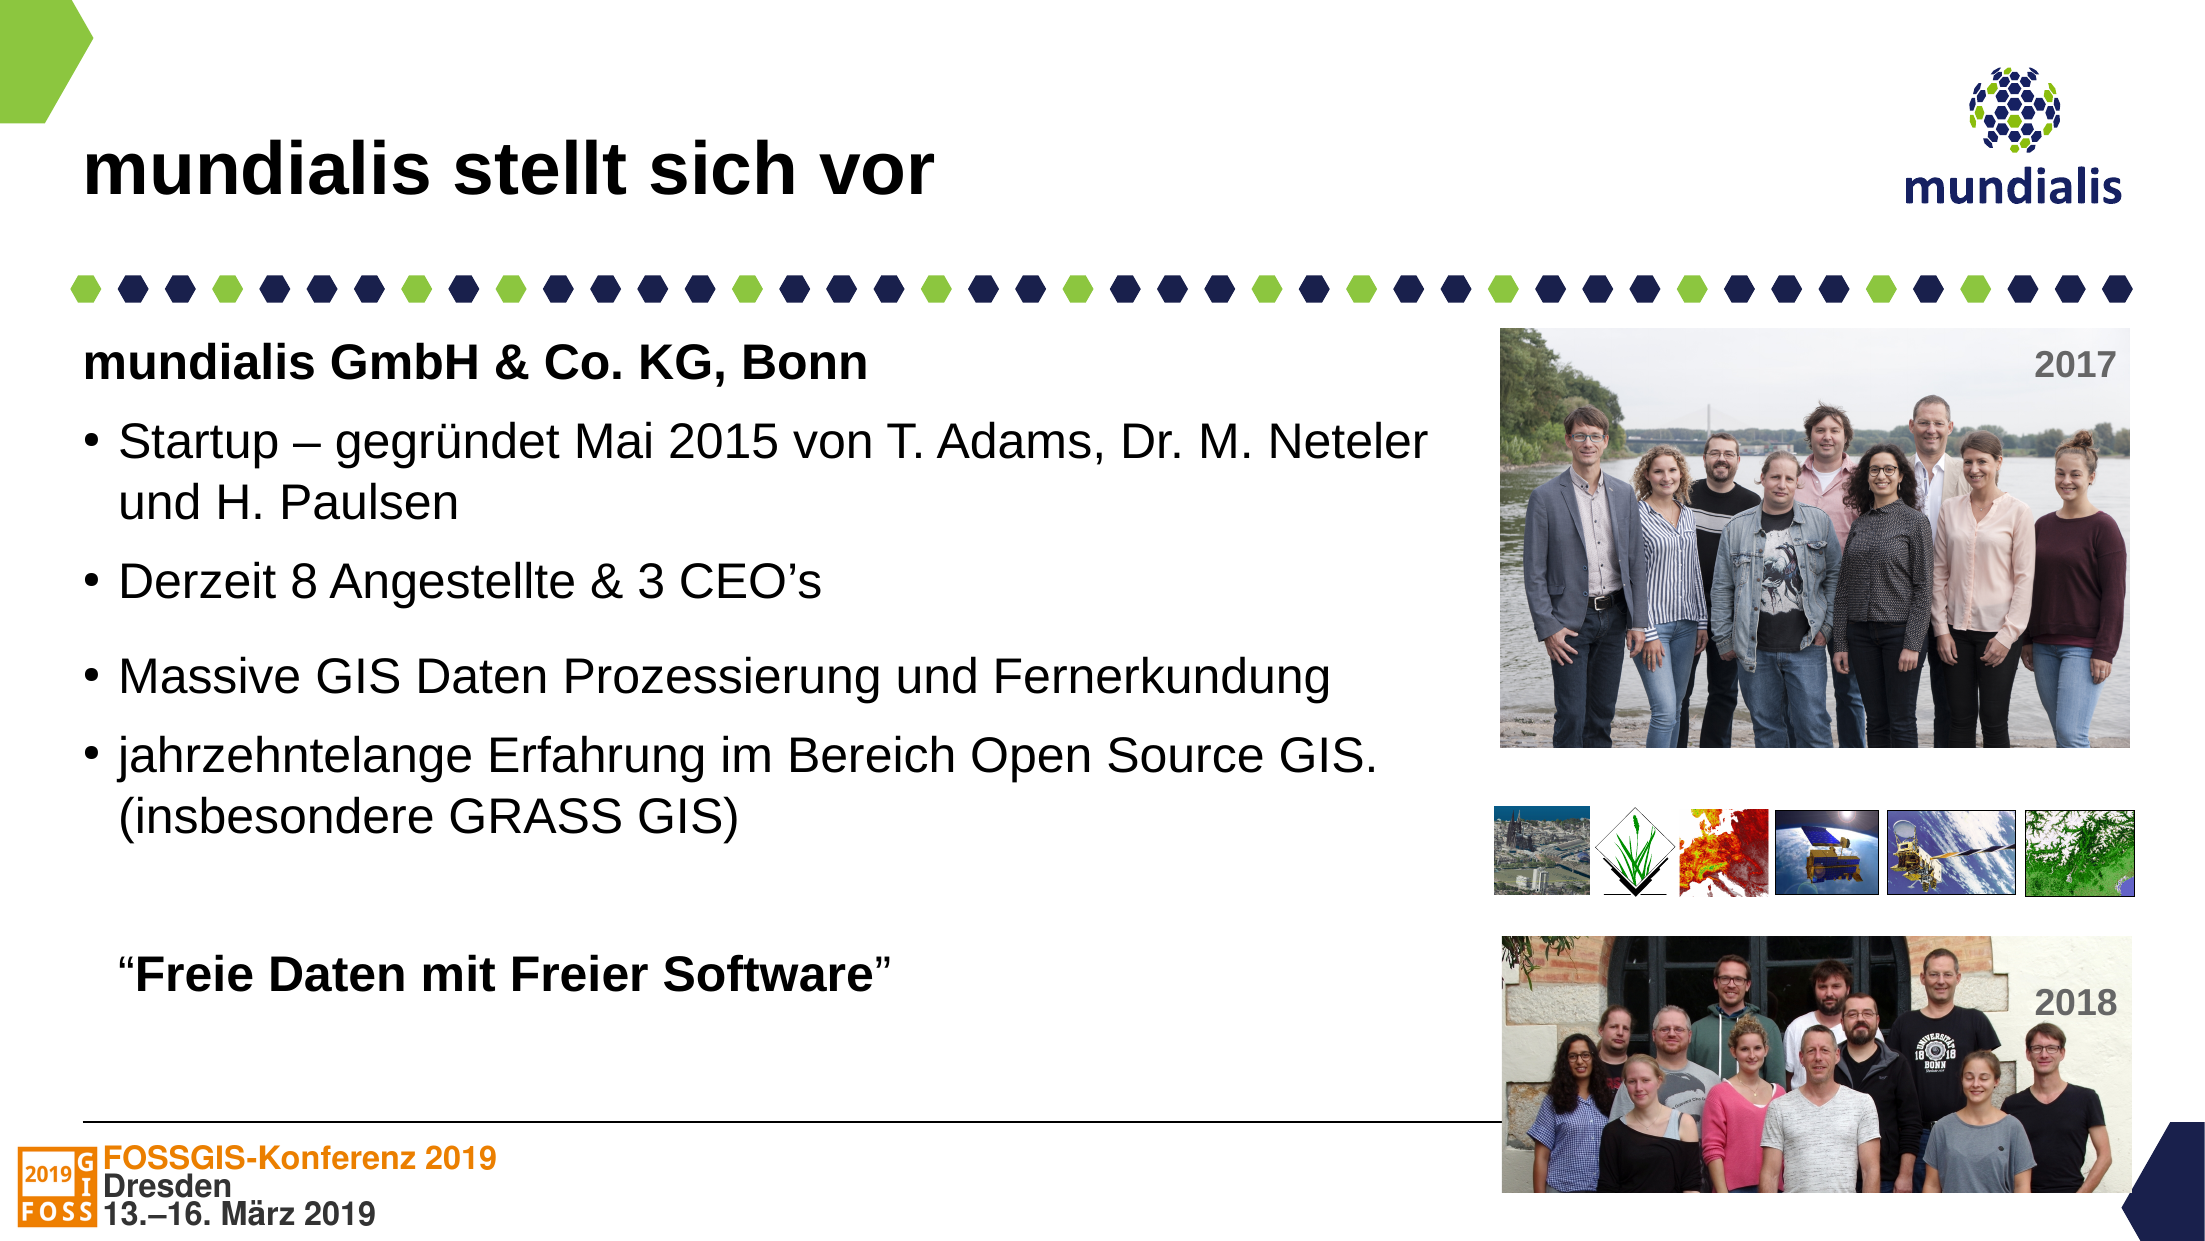

# mundialis stellt sich vor
mundialis GmbH & Co. KG, Bonn
Startup – gegründet Mai 2015 von T. Adams, Dr. M. Neteler
und H. Paulsen
Derzeit 8 Angestellte & 3 CEO’s
Massive GIS Daten Prozessierung und Fernerkundung
jahrzehntelange Erfahrung im Bereich Open Source GIS.
(insbesondere GRASS GIS)
“Freie Daten mit Freier Software”
2017
2018